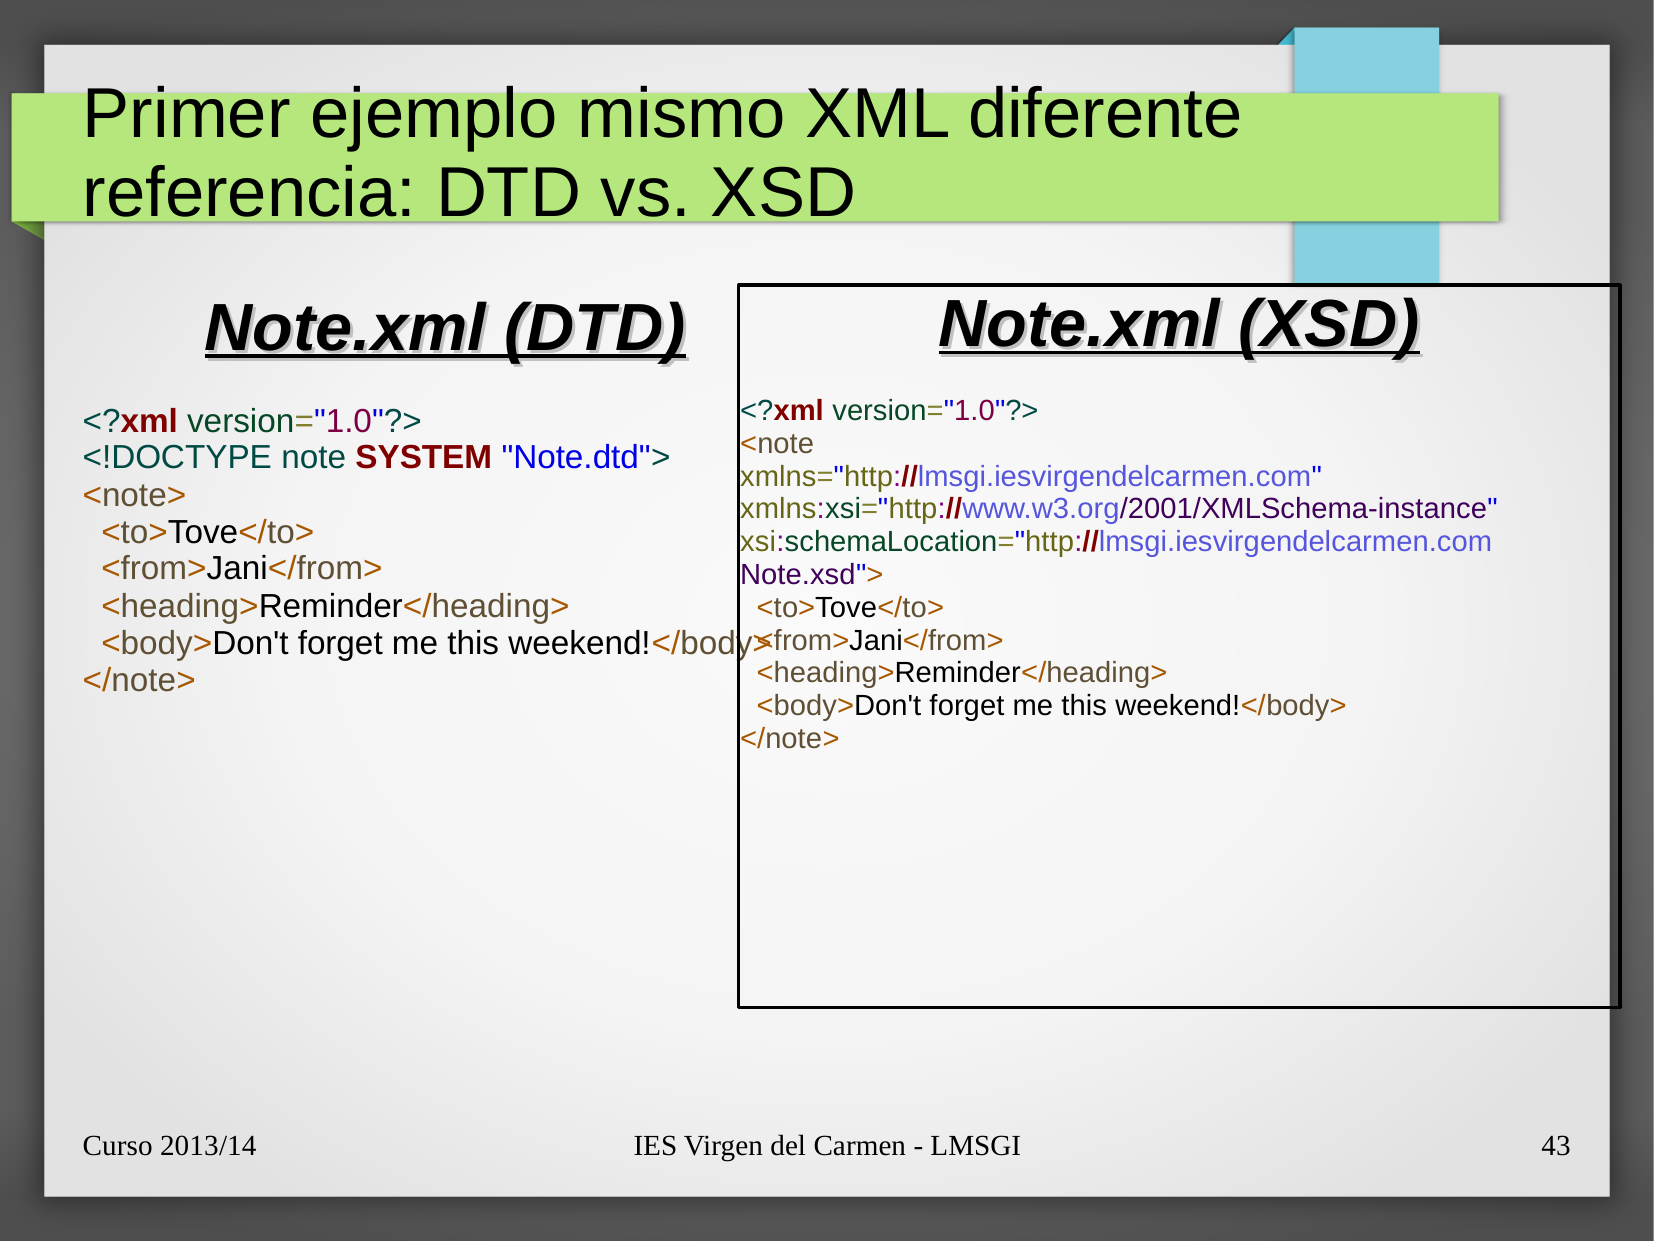

# Primer ejemplo mismo XML diferente referencia: DTD vs. XSD
Note.xml (XSD)
<?xml version="1.0"?>
<note
xmlns="http://lmsgi.iesvirgendelcarmen.com"
xmlns:xsi="http://www.w3.org/2001/XMLSchema-instance"
xsi:schemaLocation="http://lmsgi.iesvirgendelcarmen.com Note.xsd">
 <to>Tove</to>
 <from>Jani</from>
 <heading>Reminder</heading>
 <body>Don't forget me this weekend!</body>
</note>
Note.xml (DTD)
<?xml version="1.0"?>
<!DOCTYPE note SYSTEM "Note.dtd">
<note>
 <to>Tove</to>
 <from>Jani</from>
 <heading>Reminder</heading>
 <body>Don't forget me this weekend!</body>
</note>
Curso 2013/14
IES Virgen del Carmen - LMSGI
43